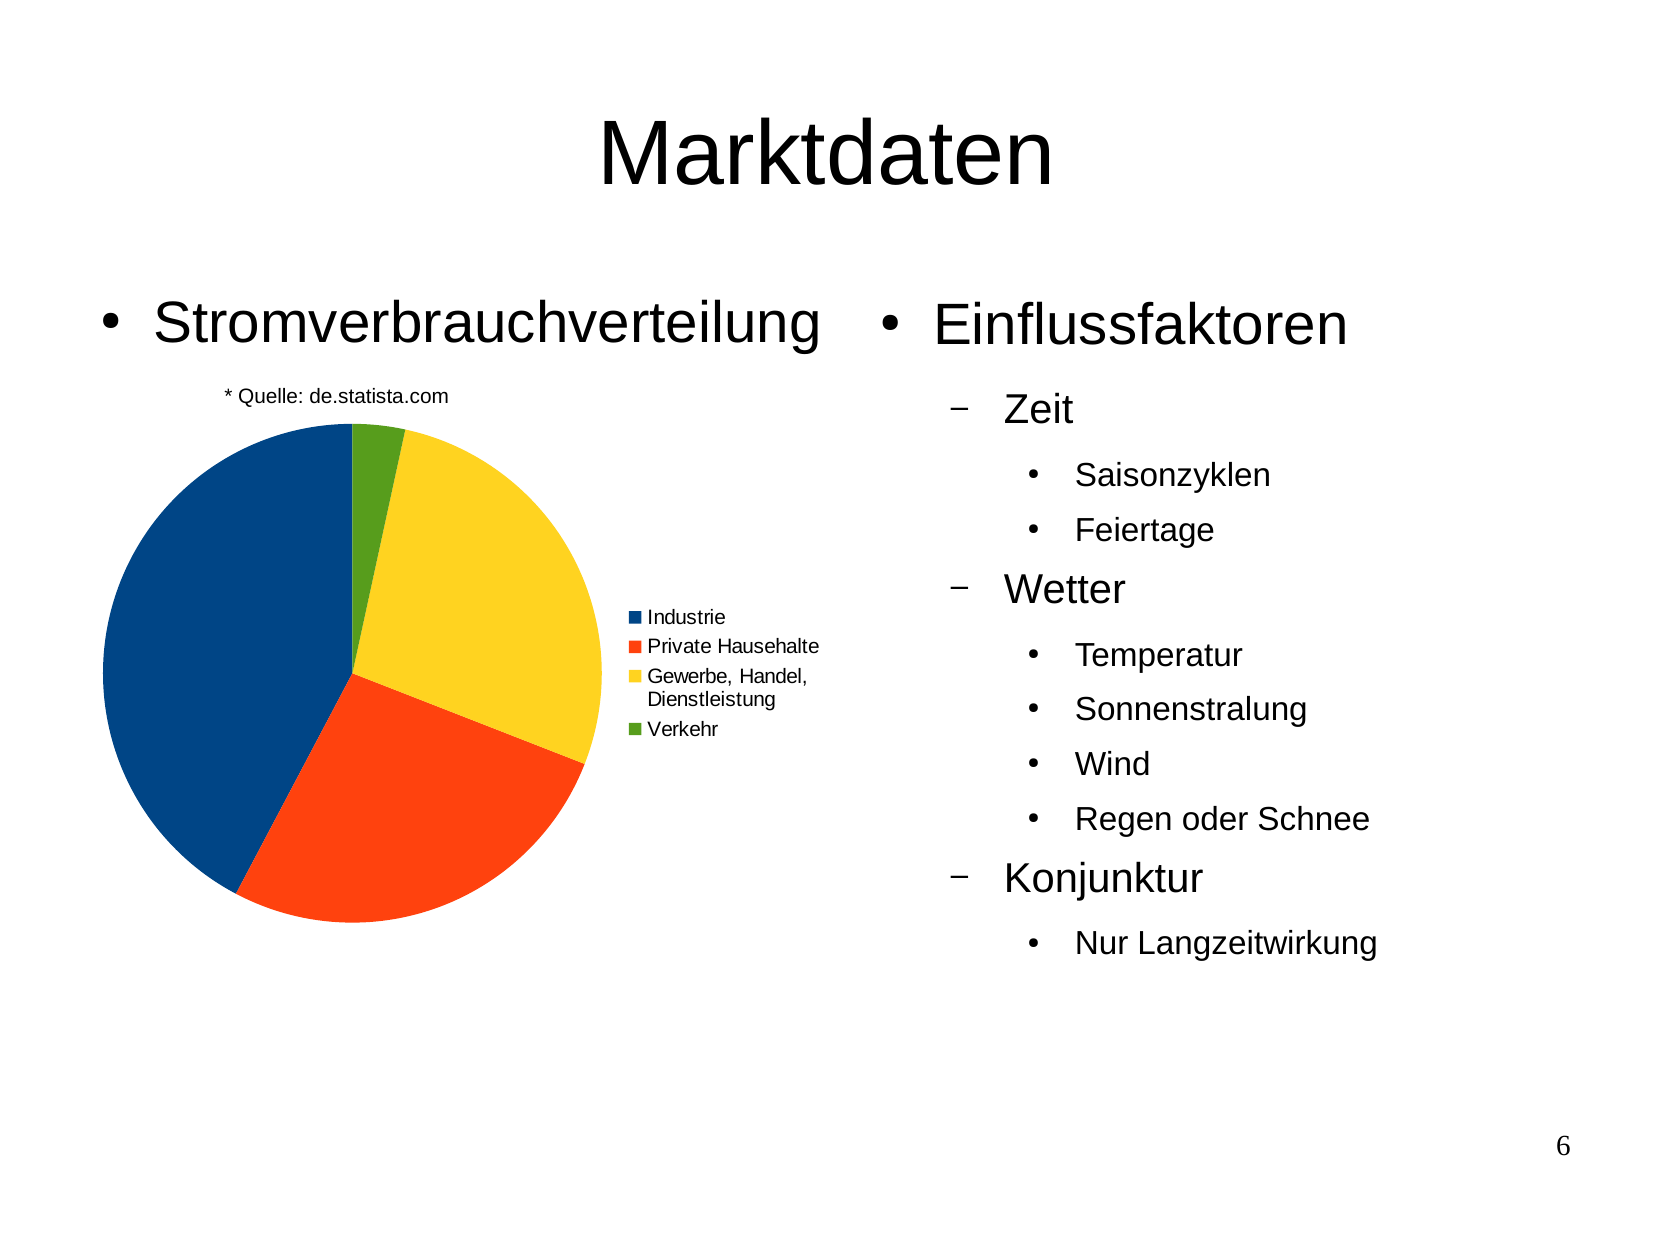

# Marktdaten
Stromverbrauchverteilung
* Quelle: de.statista.com
Einflussfaktoren
Zeit
Saisonzyklen
Feiertage
Wetter
Temperatur
Sonnenstralung
Wind
Regen oder Schnee
Konjunktur
Nur Langzeitwirkung
### Chart
| Category | Anteil % |
|---|---|
| Industrie | 41.0 |
| Private Hausehalte | 26.0 |
| Gewerbe, Handel, Dienstleistung | 26.7 |
| Verkehr | 3.3 |6